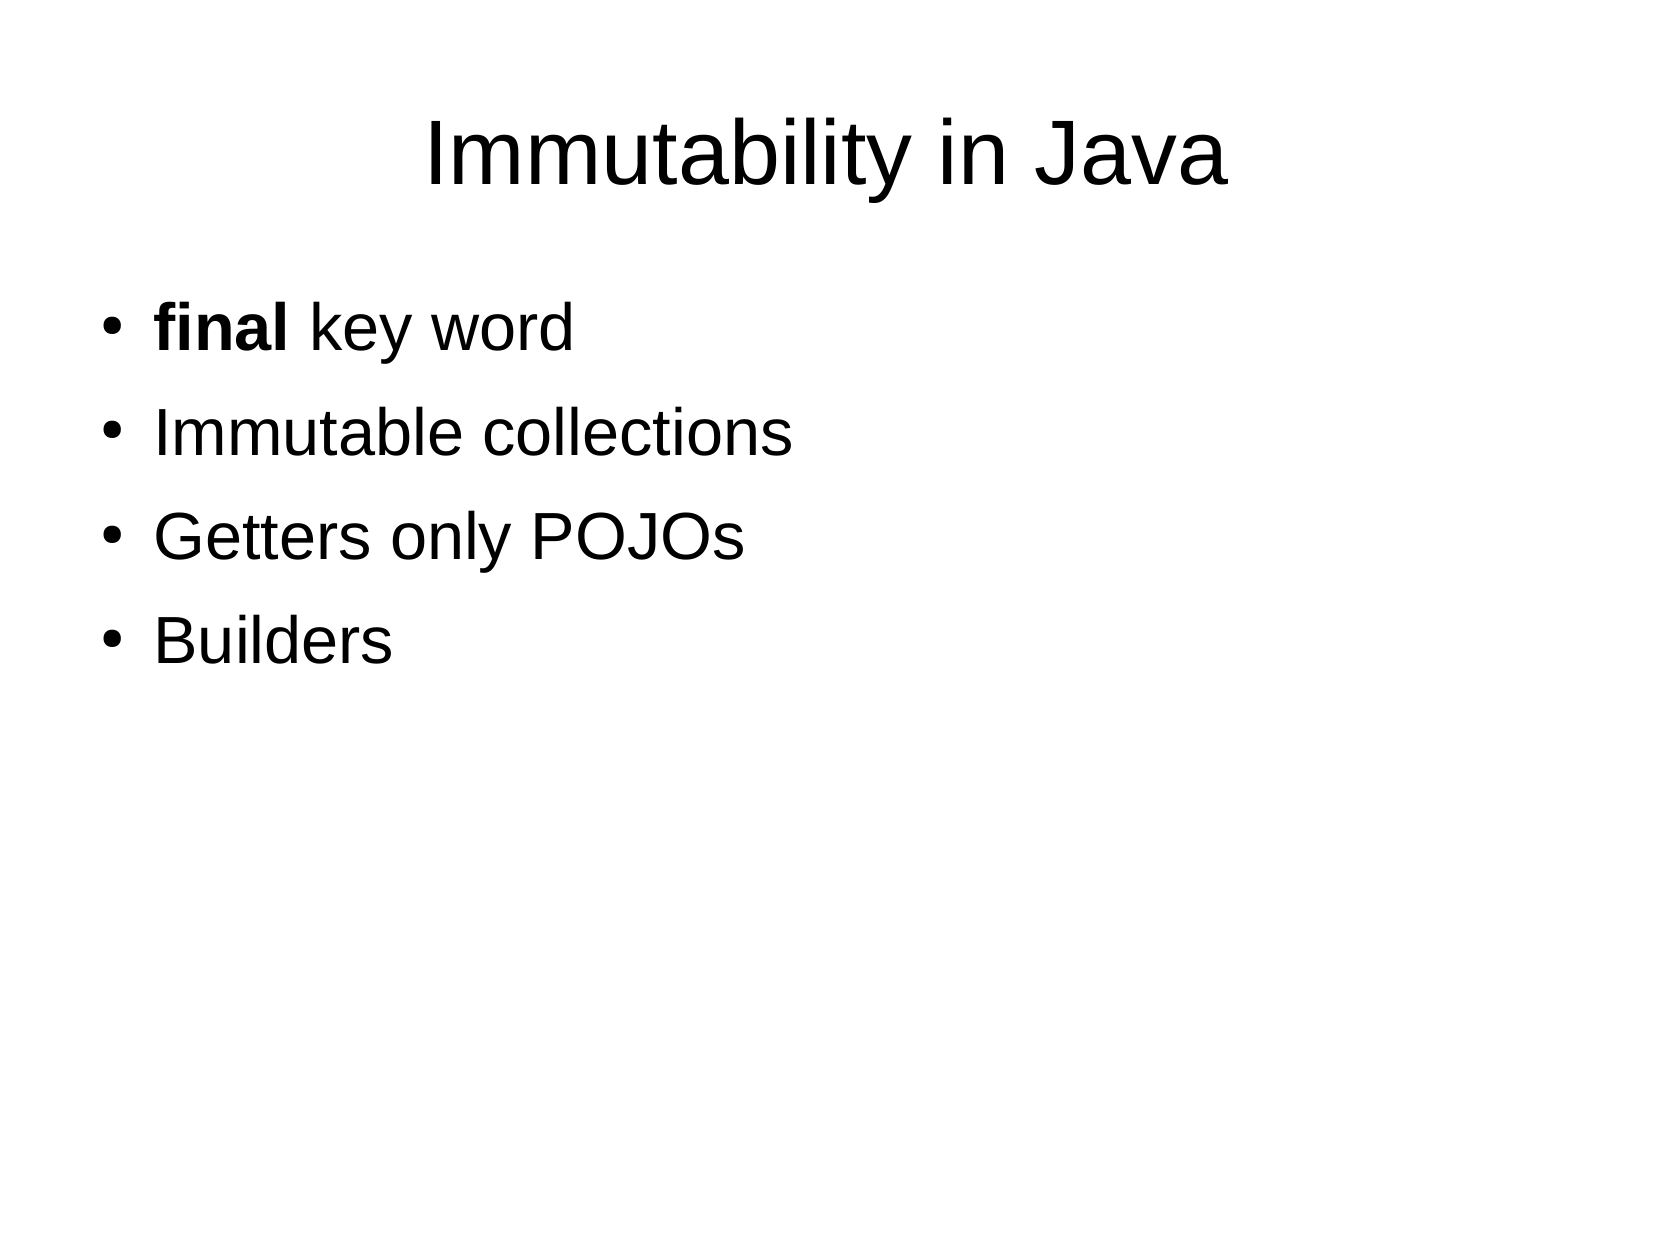

# Immutability in Java
final key word
Immutable collections
Getters only POJOs
Builders